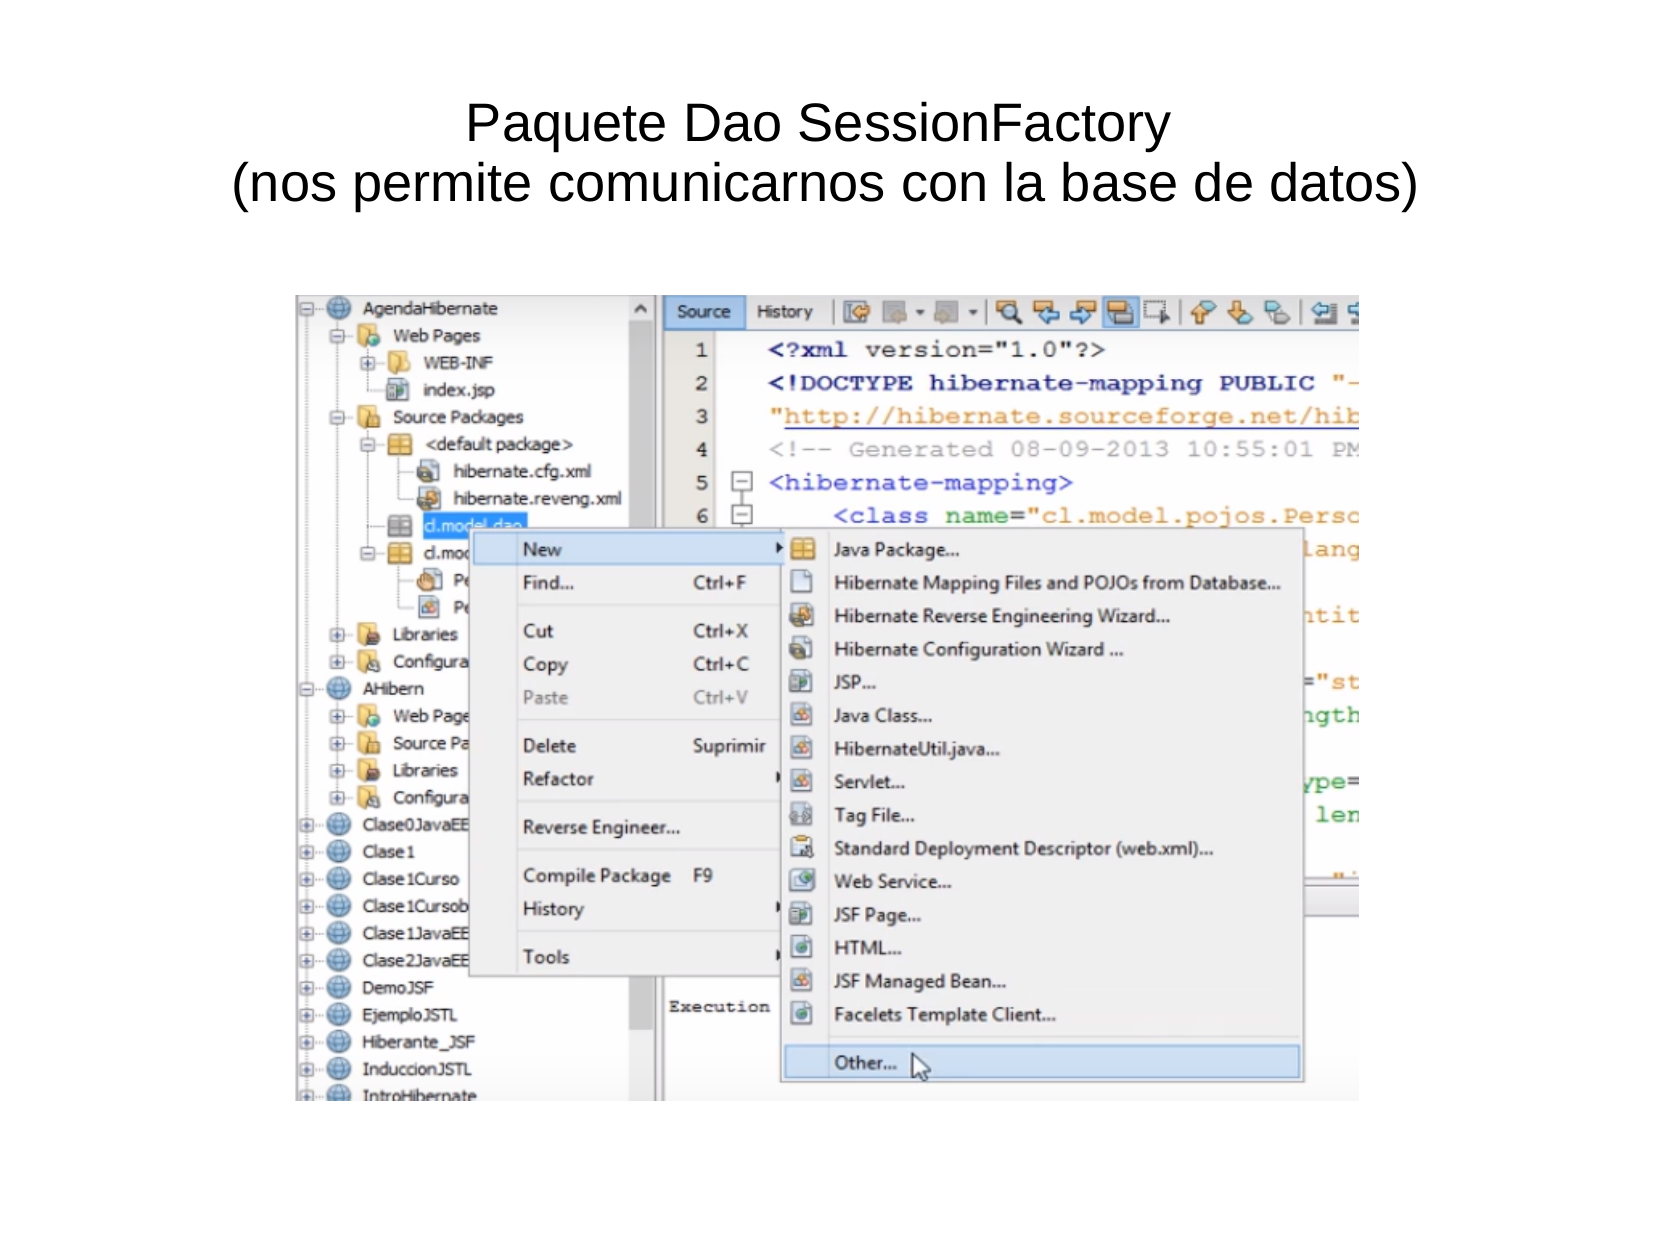

# Paquete Dao SessionFactory (nos permite comunicarnos con la base de datos)